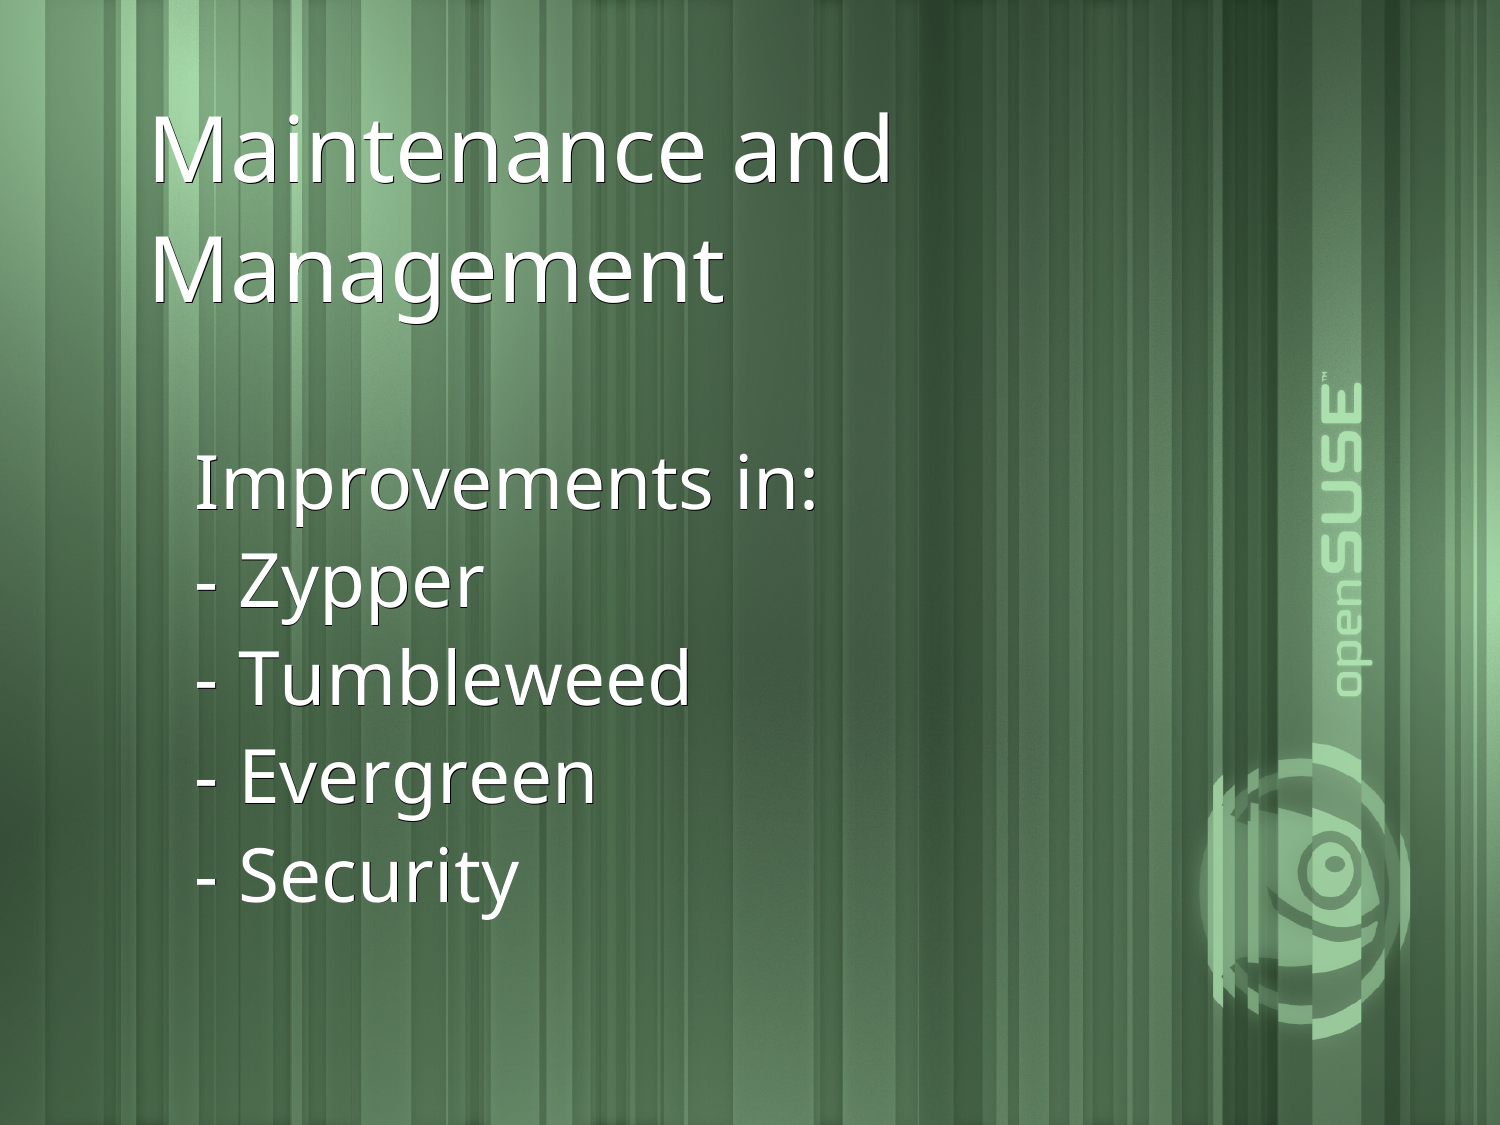

# Maintenance and Management
 Improvements in:
 - Zypper
 - Tumbleweed
 - Evergreen
 - Security